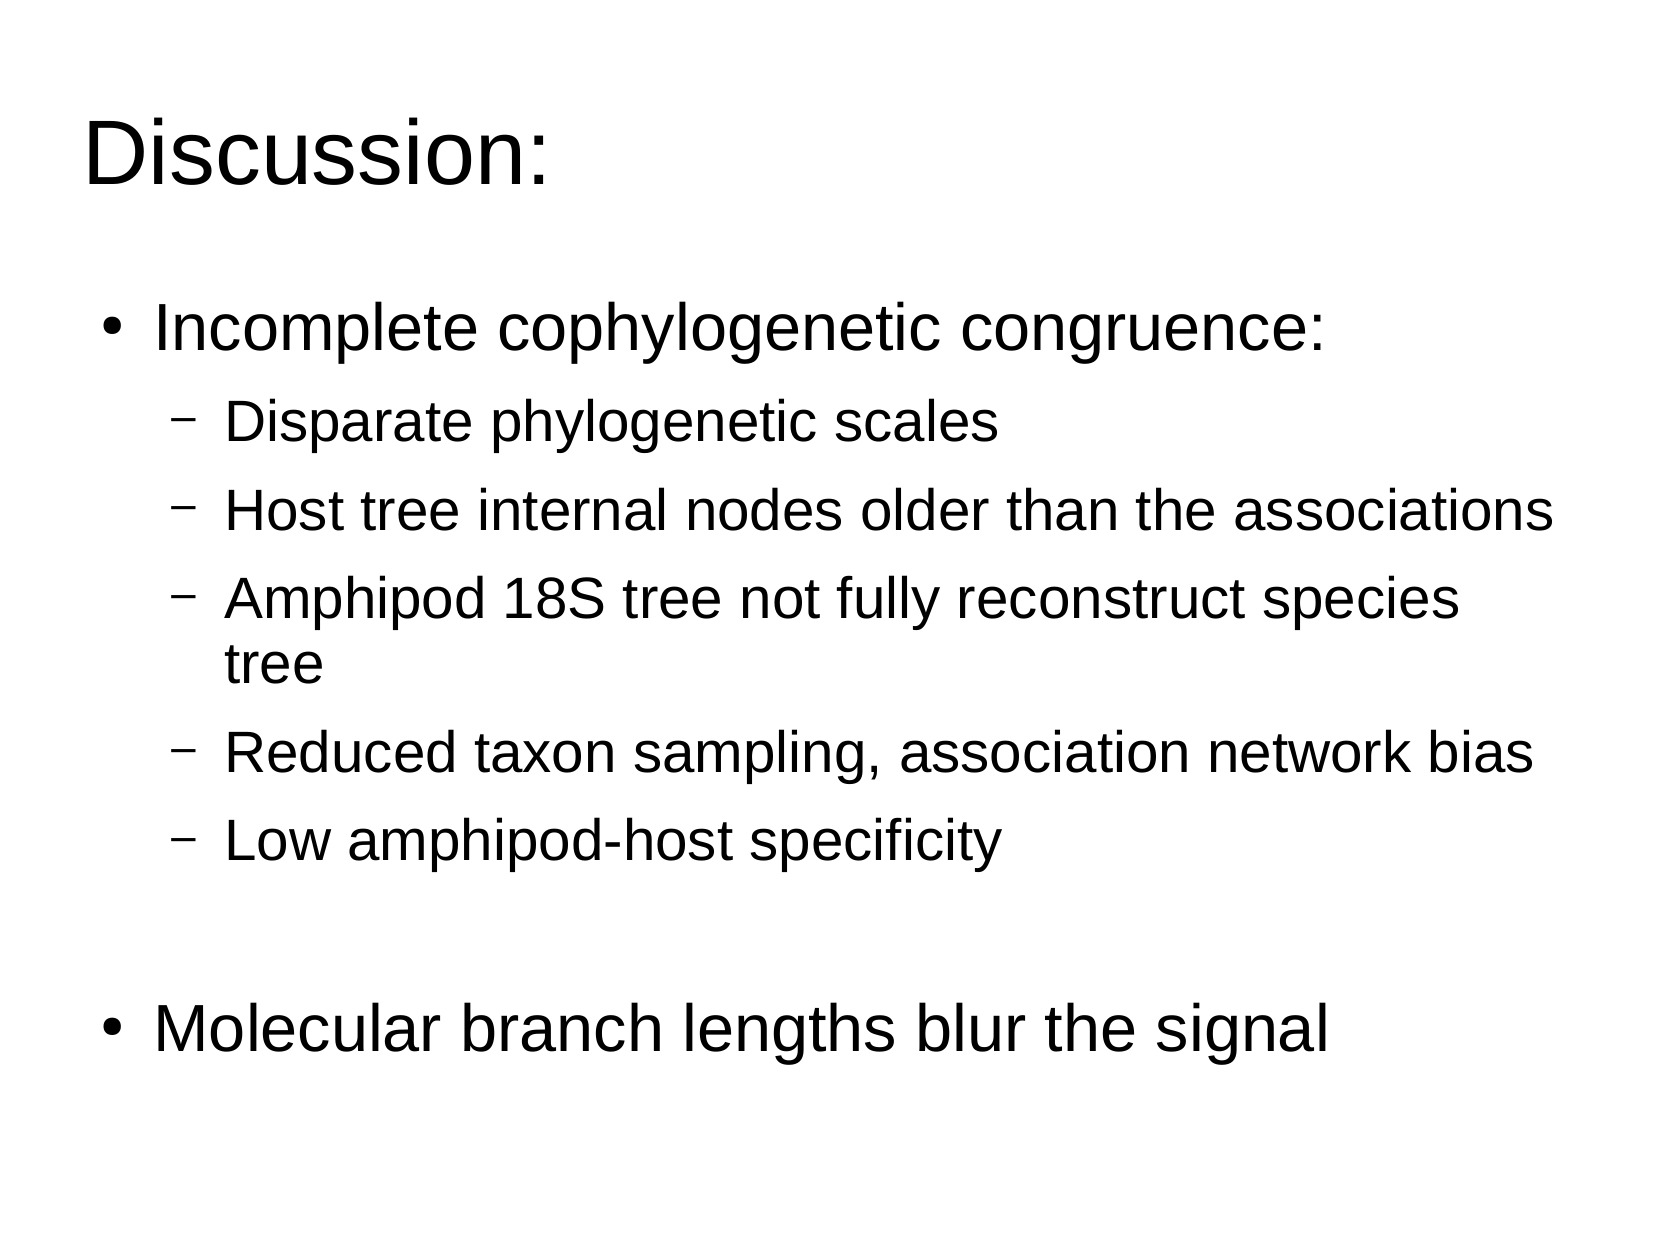

# Discussion:
Incomplete cophylogenetic congruence:
Disparate phylogenetic scales
Host tree internal nodes older than the associations
Amphipod 18S tree not fully reconstruct species tree
Reduced taxon sampling, association network bias
Low amphipod-host specificity
Molecular branch lengths blur the signal